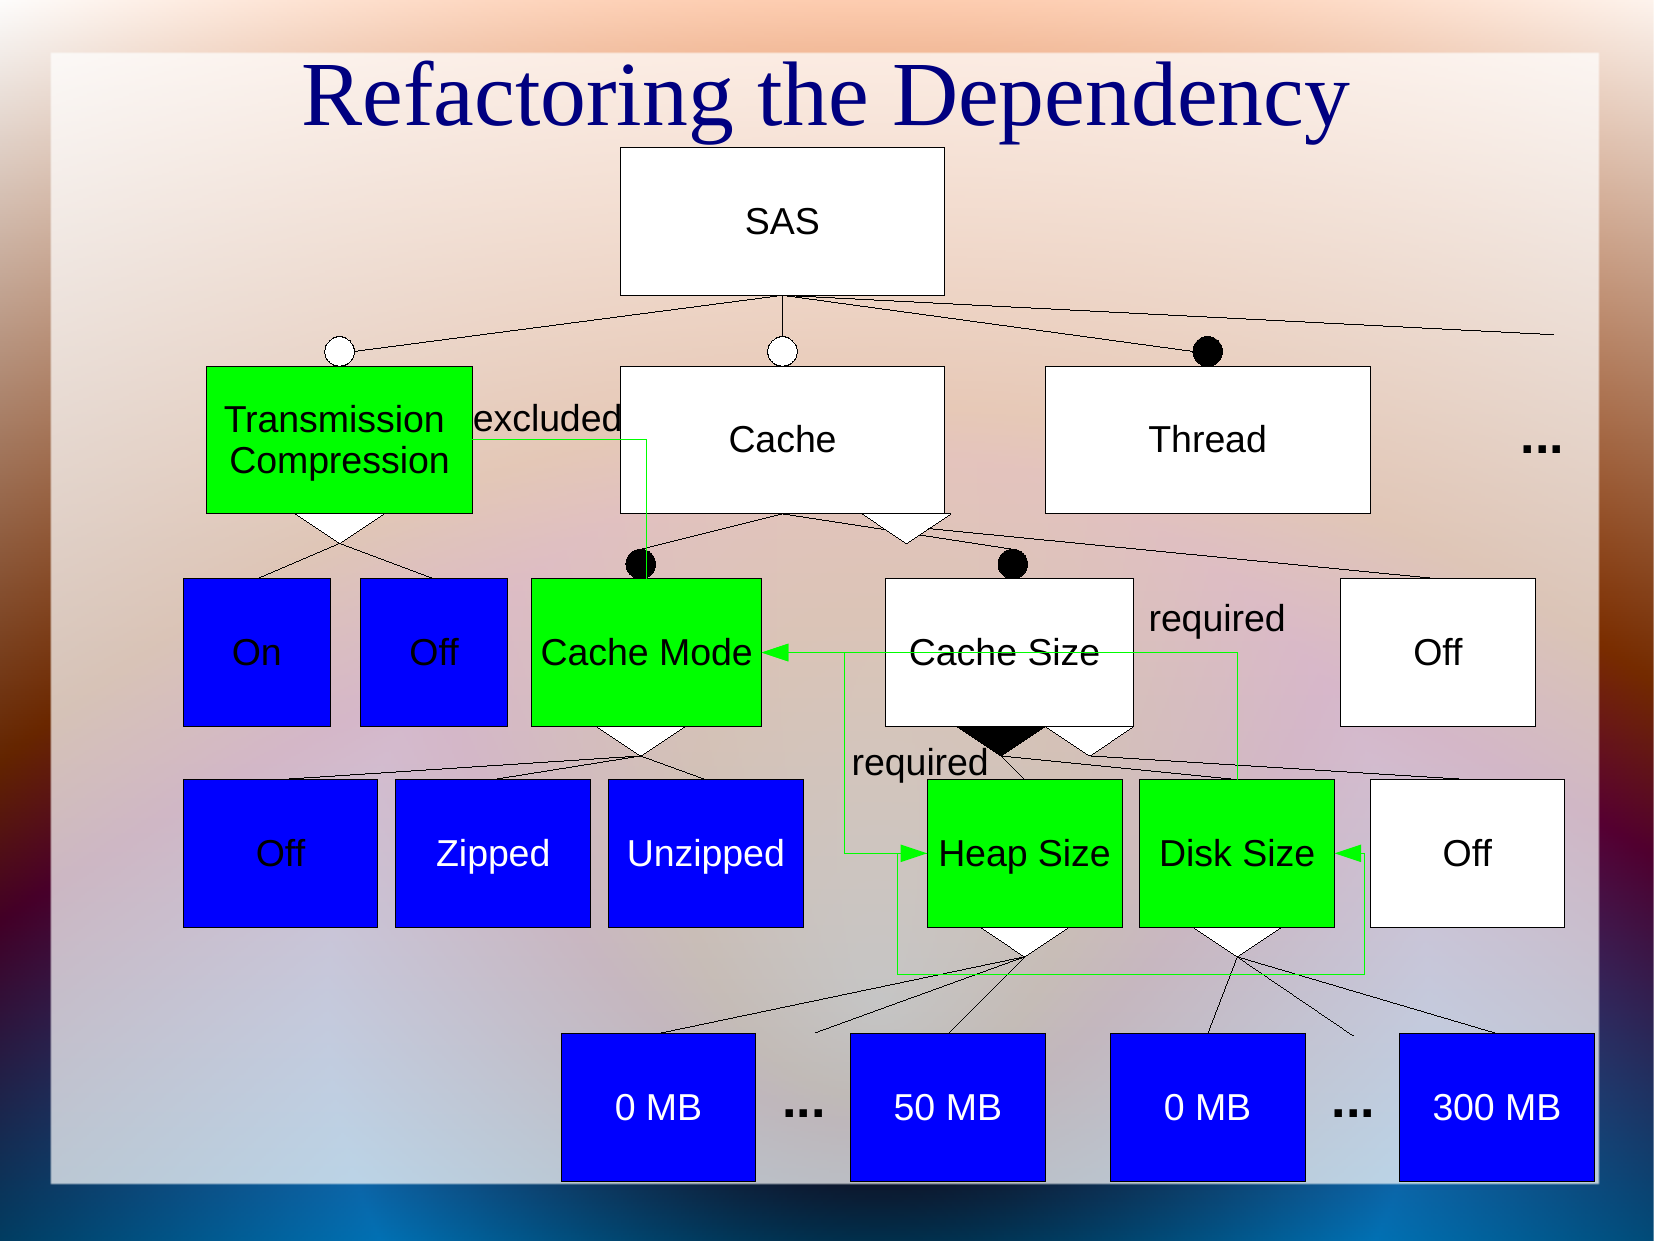

# Refactoring the Dependency
SAS
Transmission
Compression
Cache
Thread
excluded
...
On
Off
Cache Mode
Cache Size
Off
required
required
Off
Zipped
Unzipped
Heap Size
Disk Size
Off
Cache
0 MB
Cache
50 MB
0 MB
300 MB
...
...
11